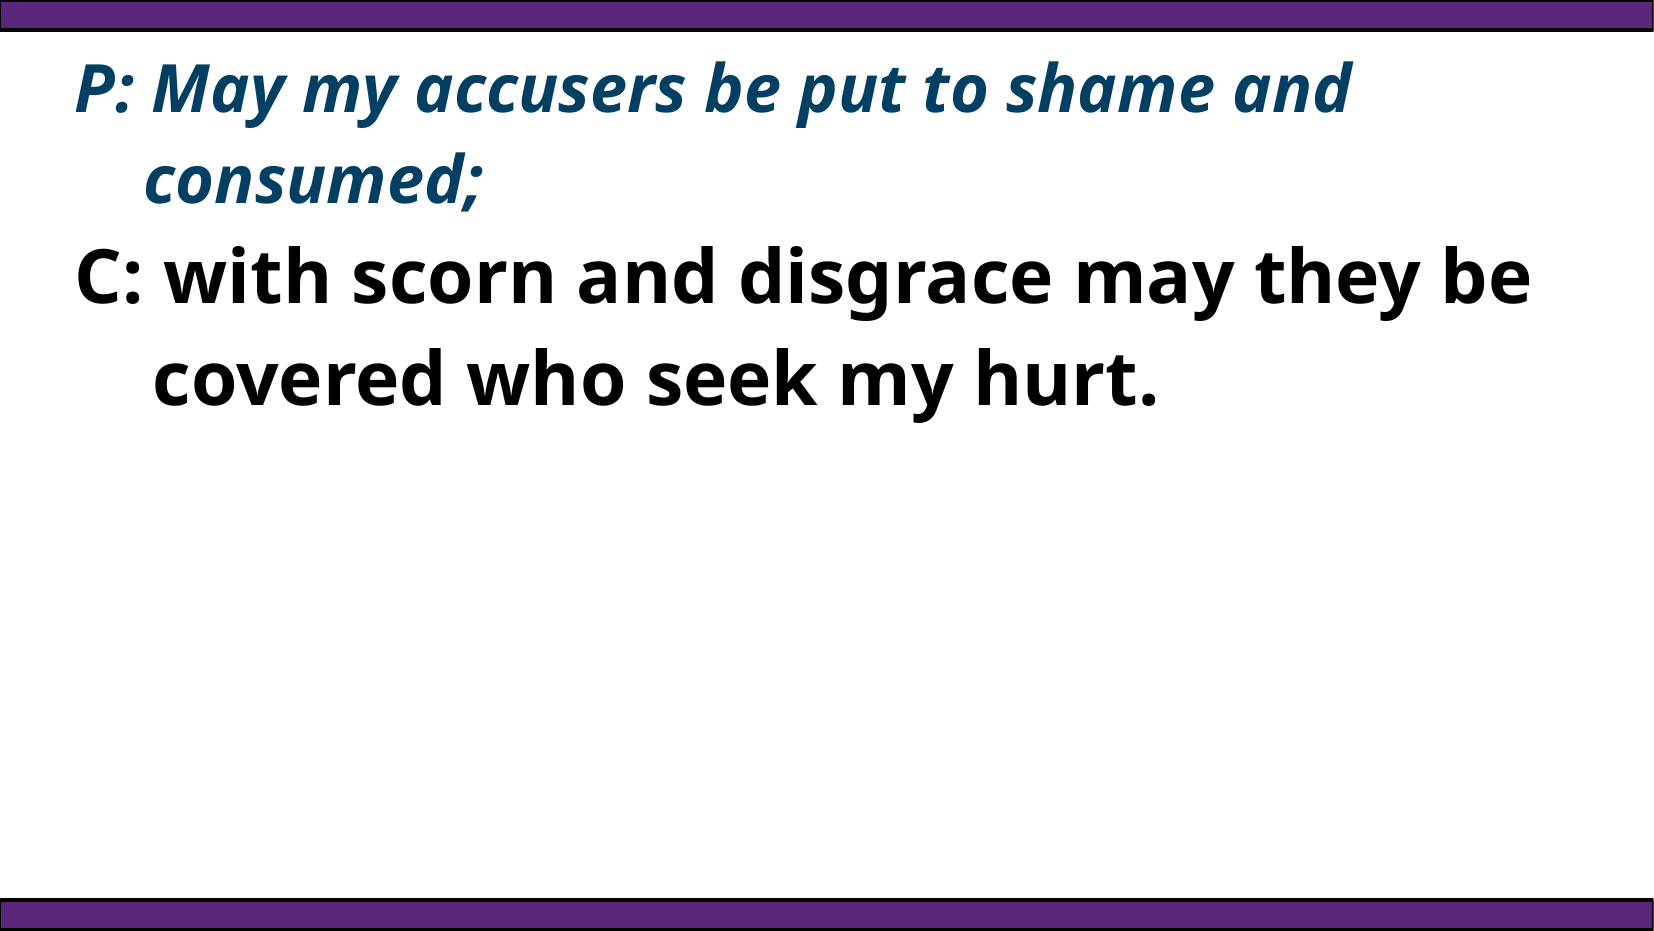

P: May my accusers be put to shame and
 consumed;
C: with scorn and disgrace may they be
 covered who seek my hurt.